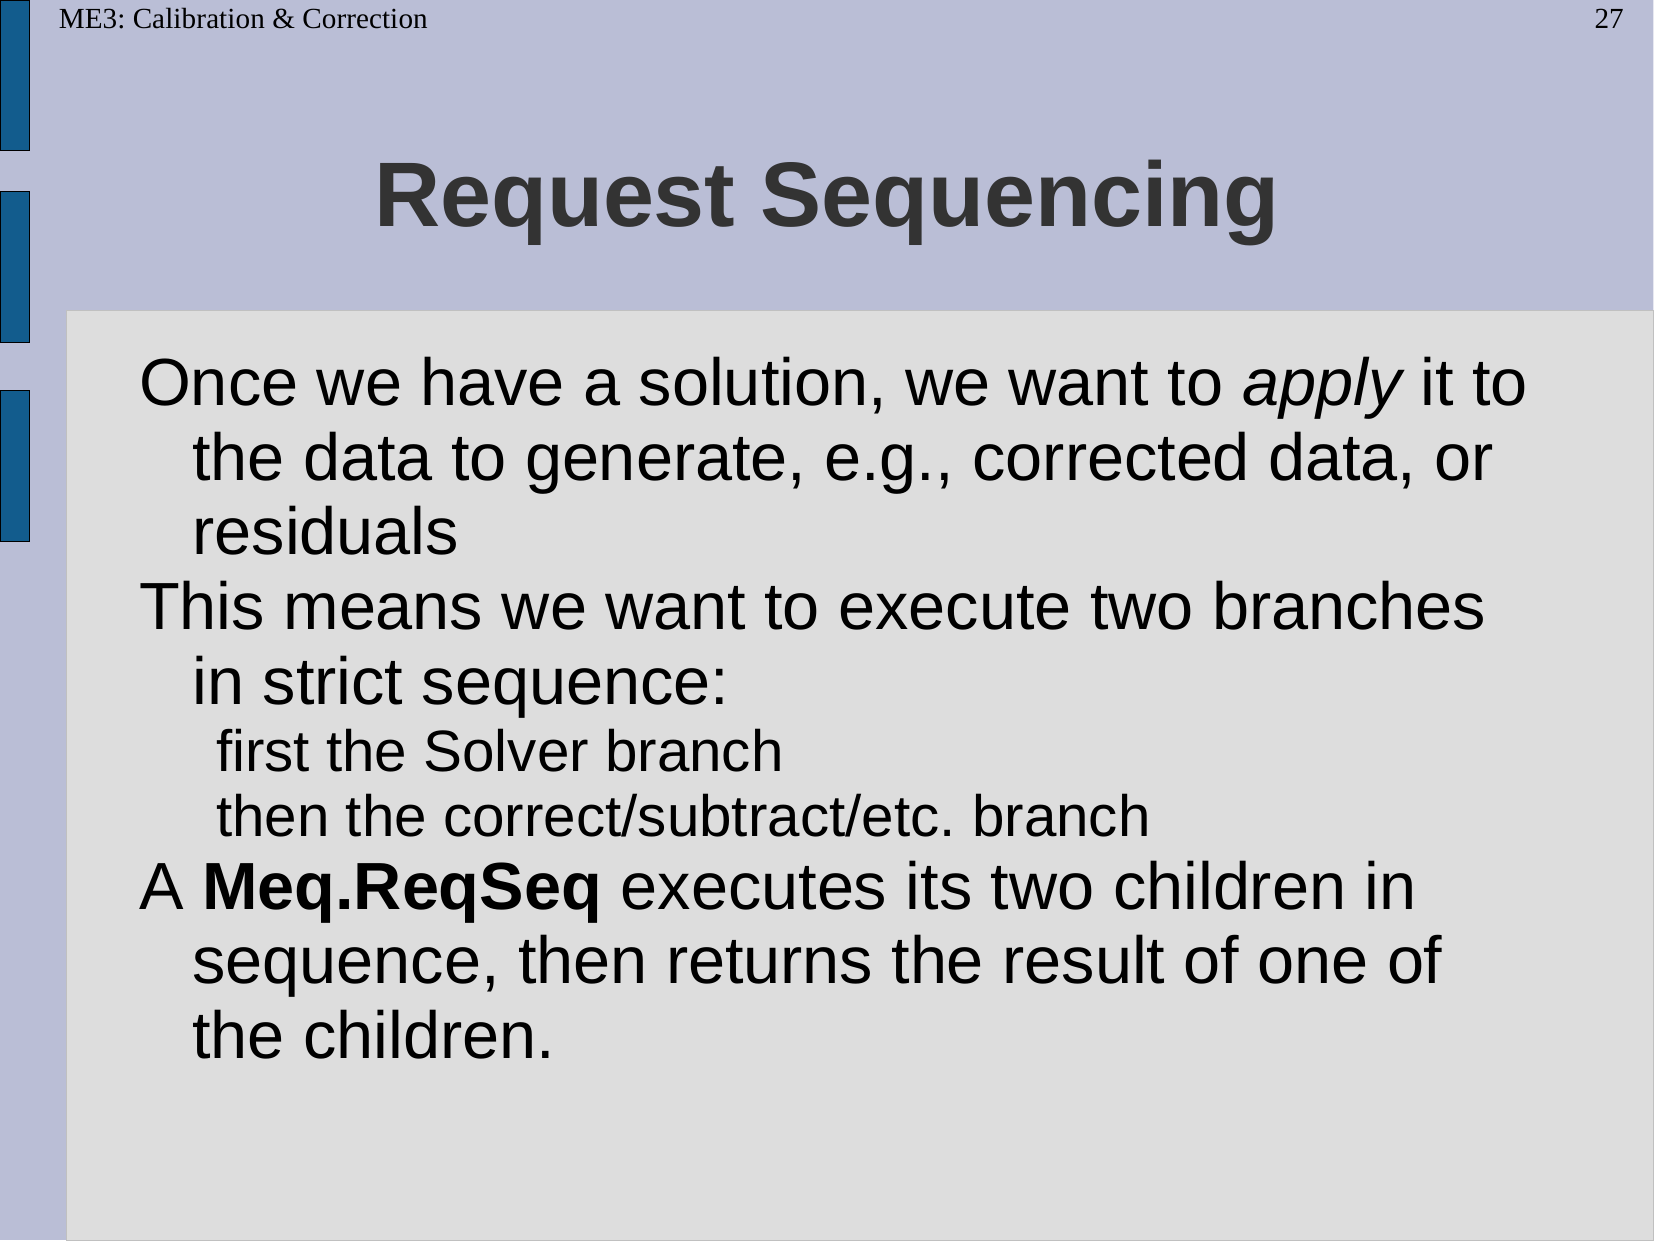

ME3: Calibration & Correction
27
# Request Sequencing
Once we have a solution, we want to apply it to the data to generate, e.g., corrected data, or residuals
This means we want to execute two branches in strict sequence:
first the Solver branch
then the correct/subtract/etc. branch
A Meq.ReqSeq executes its two children in sequence, then returns the result of one of the children.